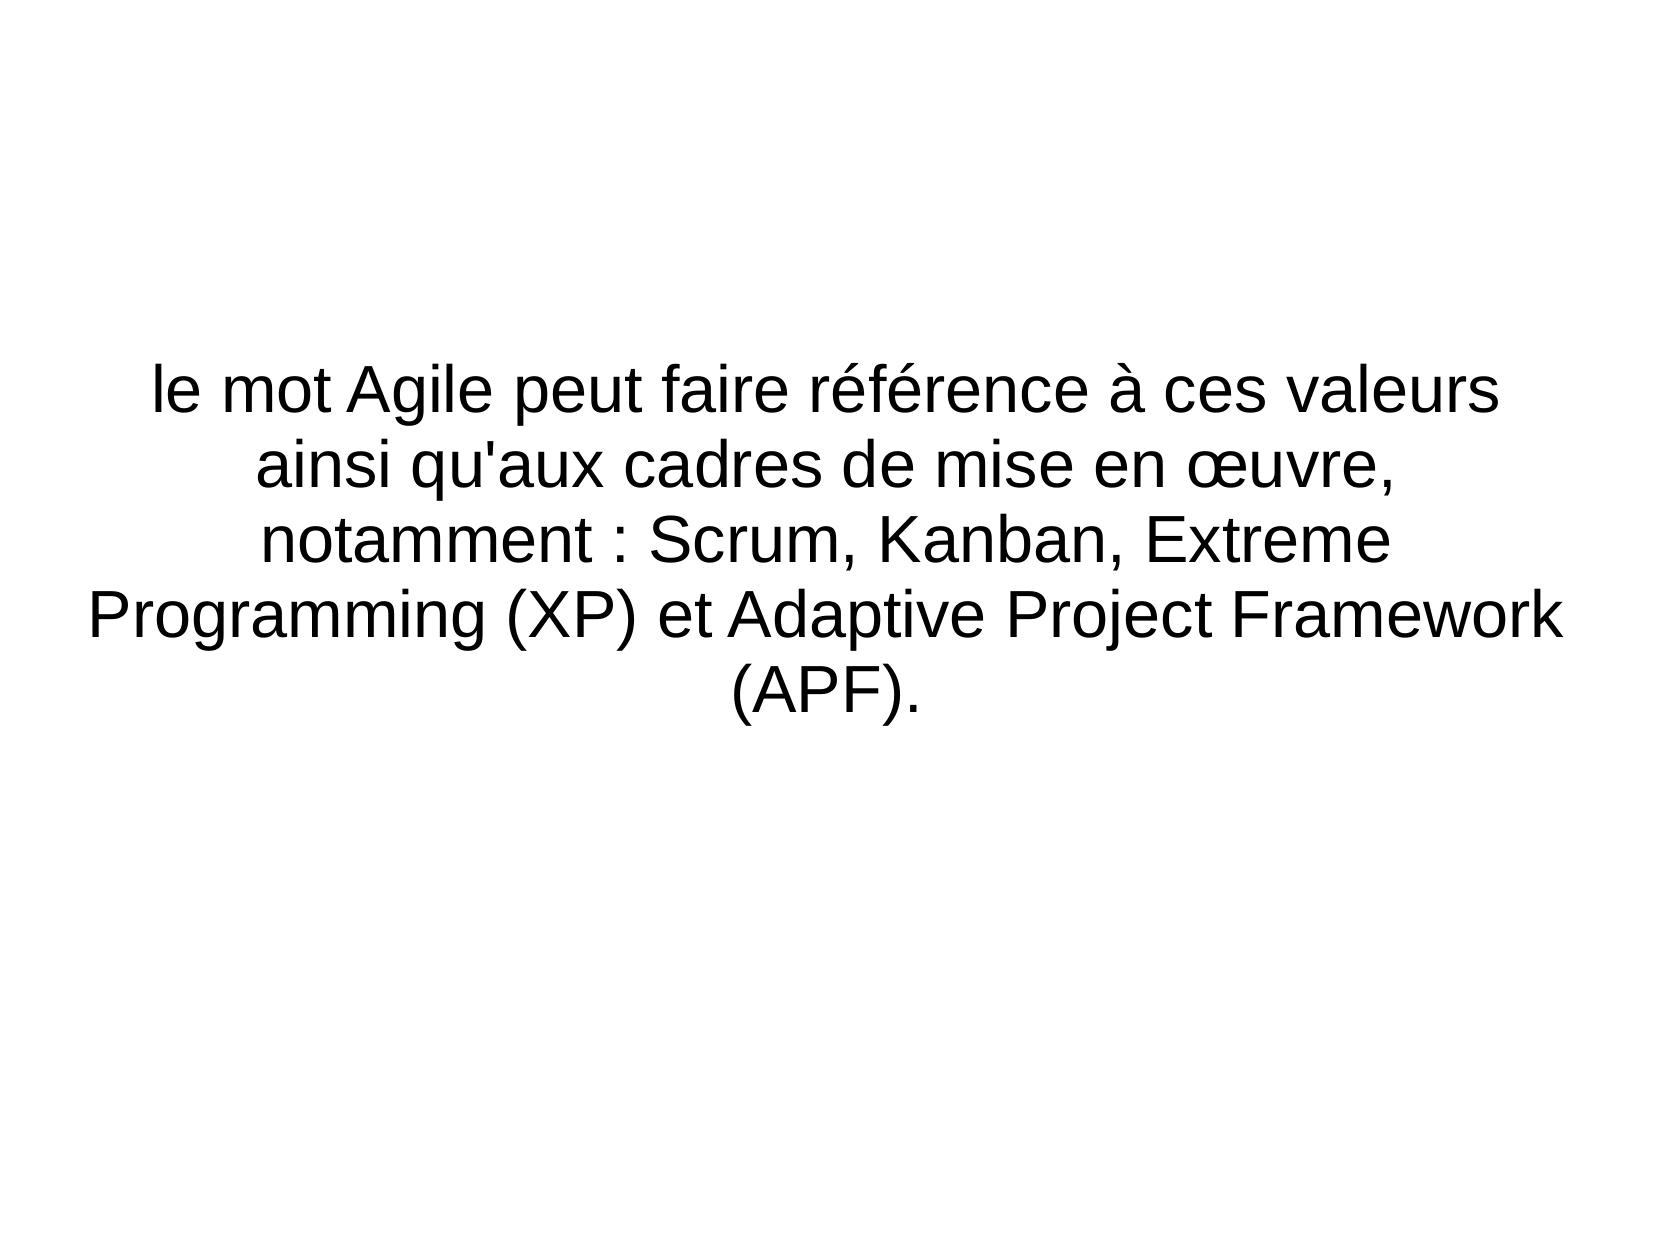

# le mot Agile peut faire référence à ces valeurs ainsi qu'aux cadres de mise en œuvre, notamment : Scrum, Kanban, Extreme Programming (XP) et Adaptive Project Framework (APF).